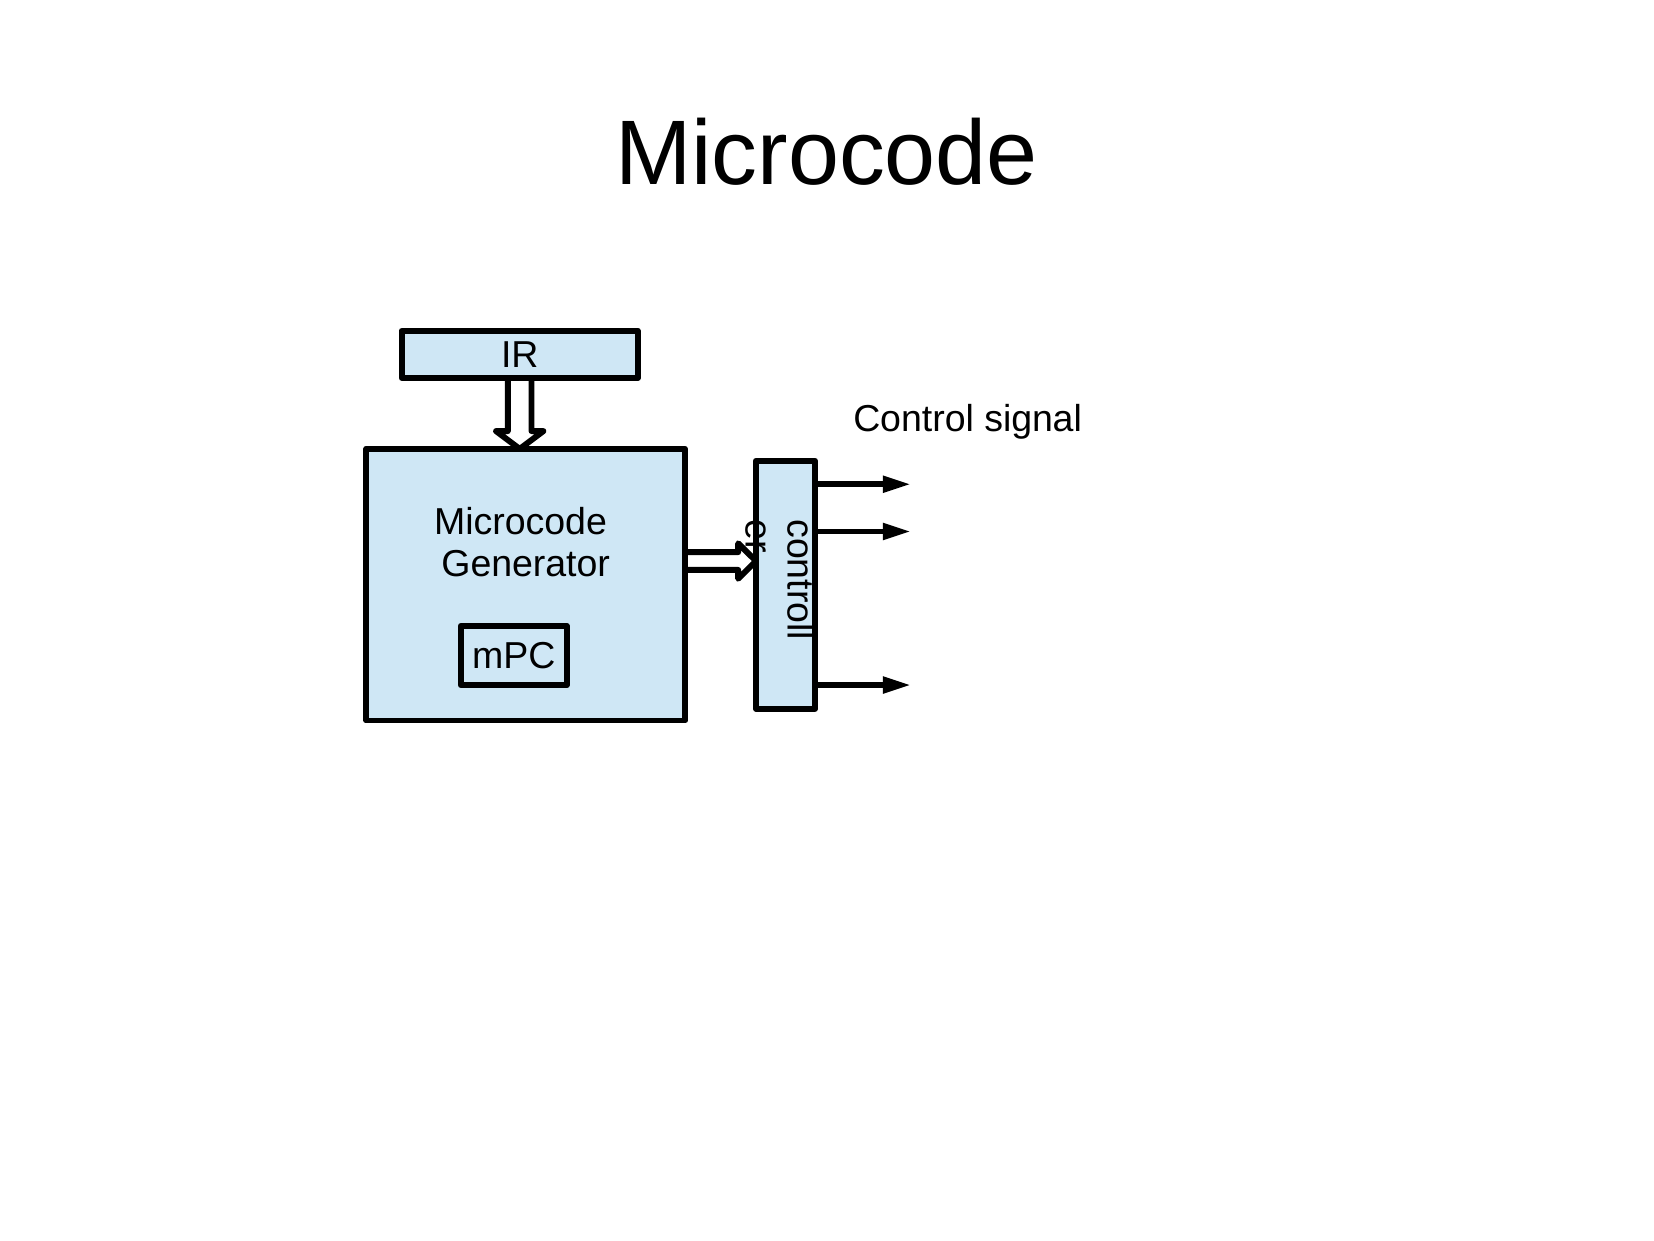

# Microcode
IR
Control signal
Microcode
Generator
controller
mPC